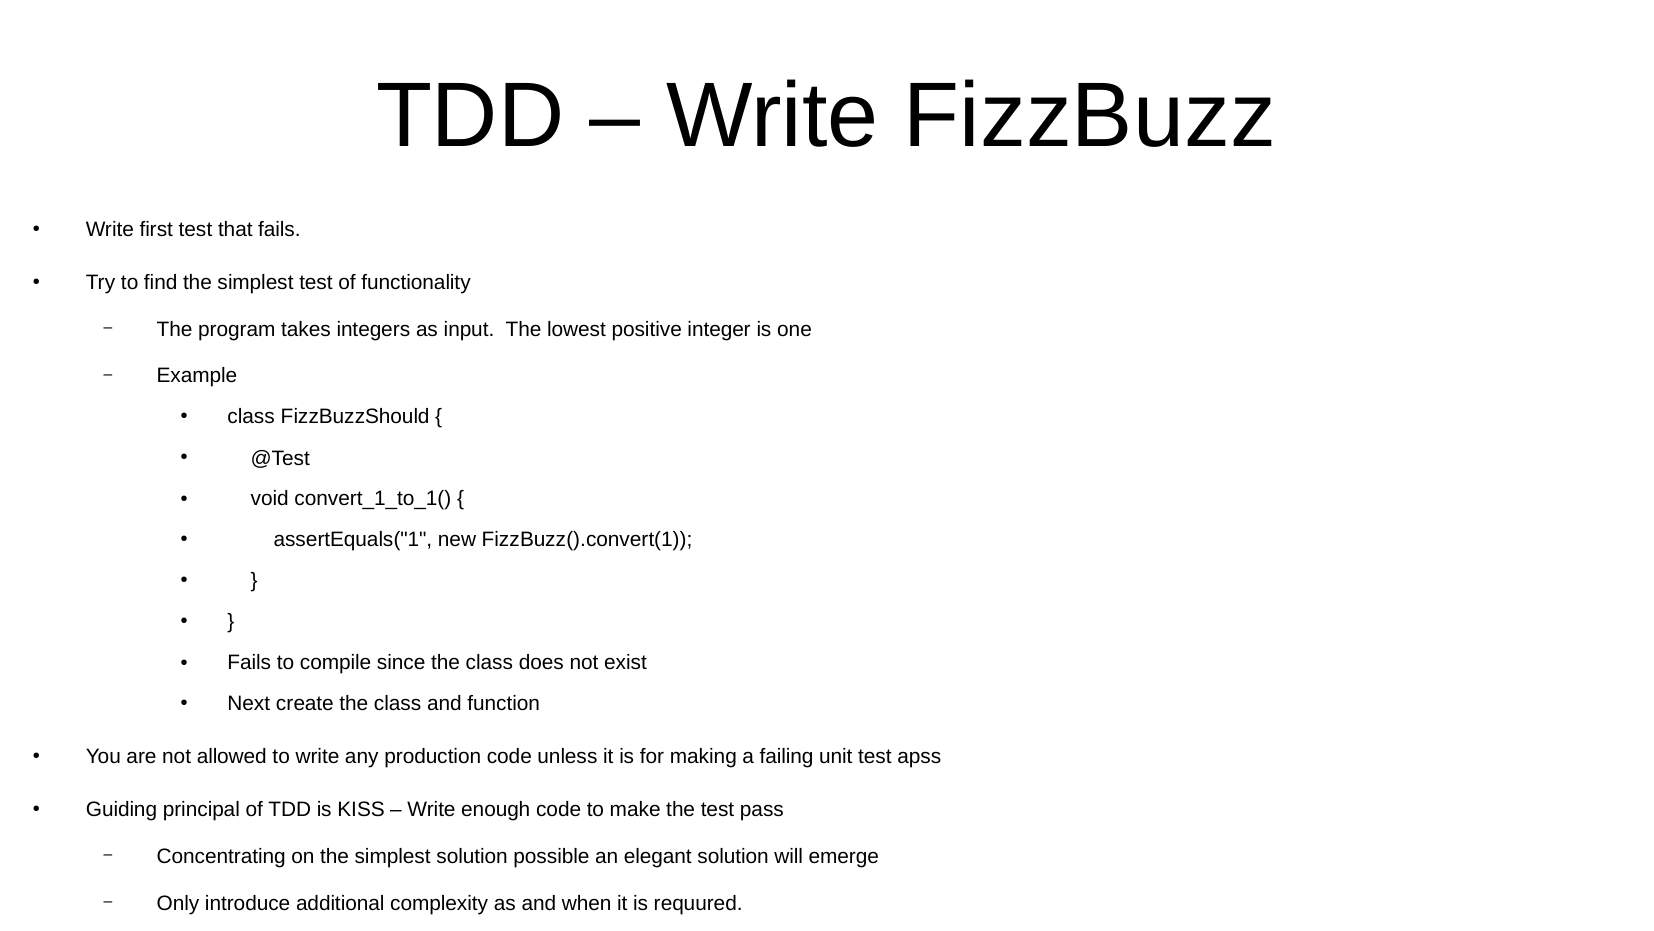

# TDD – Write FizzBuzz
Write first test that fails.
Try to find the simplest test of functionality
The program takes integers as input. The lowest positive integer is one
Example
class FizzBuzzShould {
 @Test
 void convert_1_to_1() {
 assertEquals("1", new FizzBuzz().convert(1));
 }
}
Fails to compile since the class does not exist
Next create the class and function
You are not allowed to write any production code unless it is for making a failing unit test apss
Guiding principal of TDD is KISS – Write enough code to make the test pass
Concentrating on the simplest solution possible an elegant solution will emerge
Only introduce additional complexity as and when it is requured.